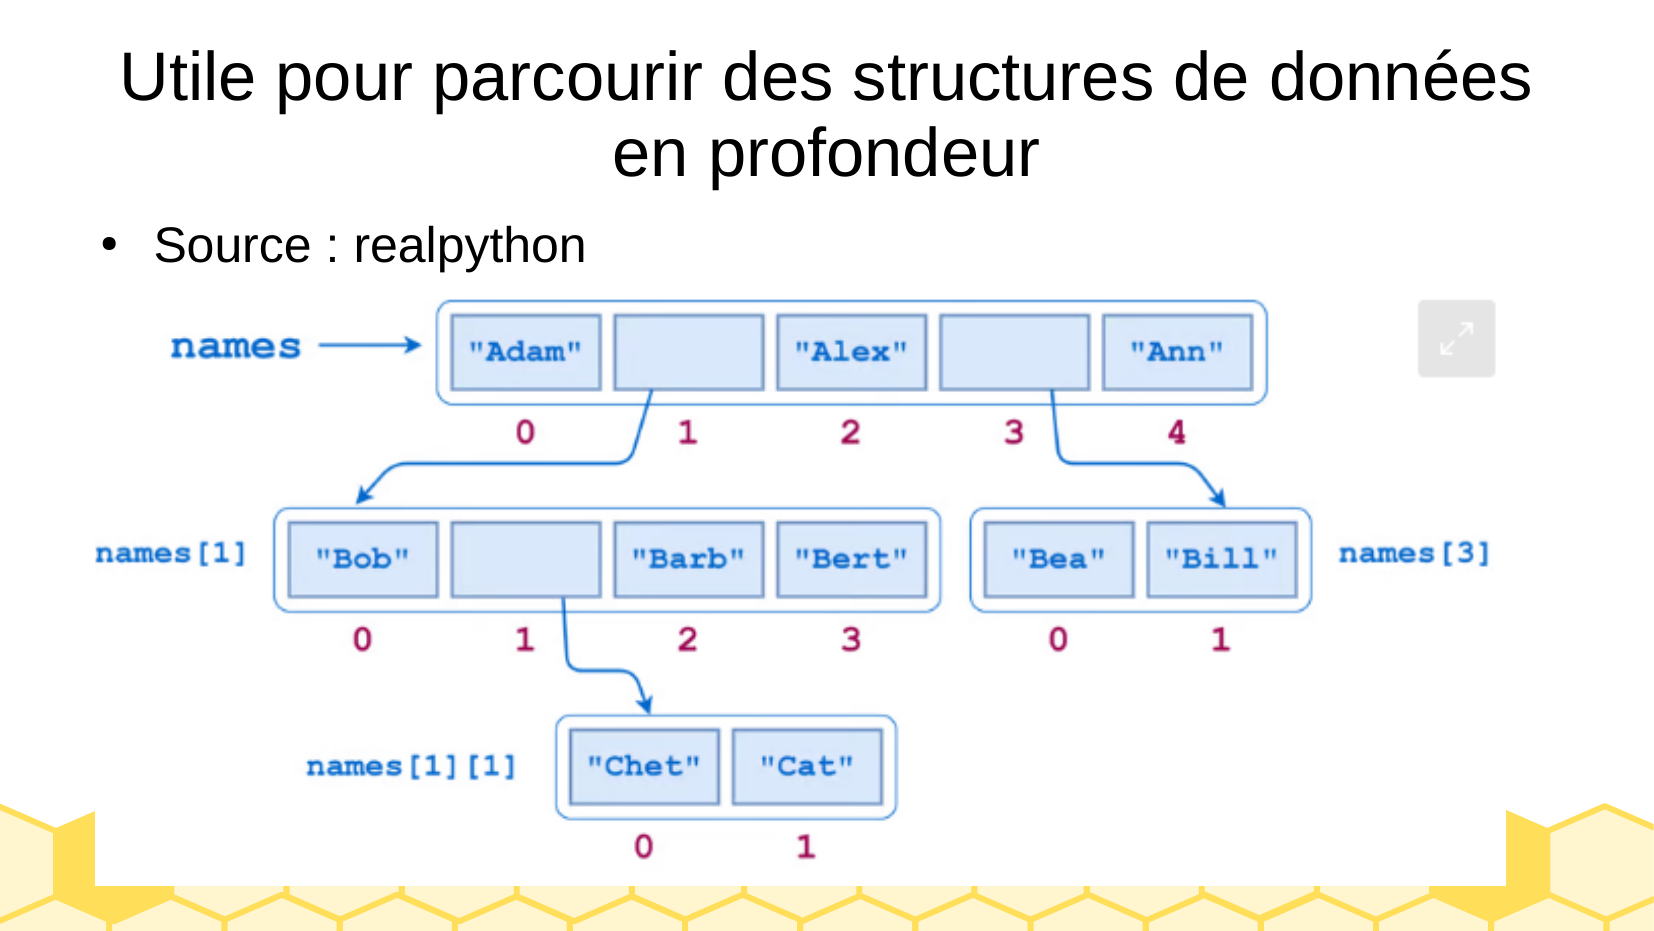

# Utile pour parcourir des structures de données en profondeur
Source : realpython